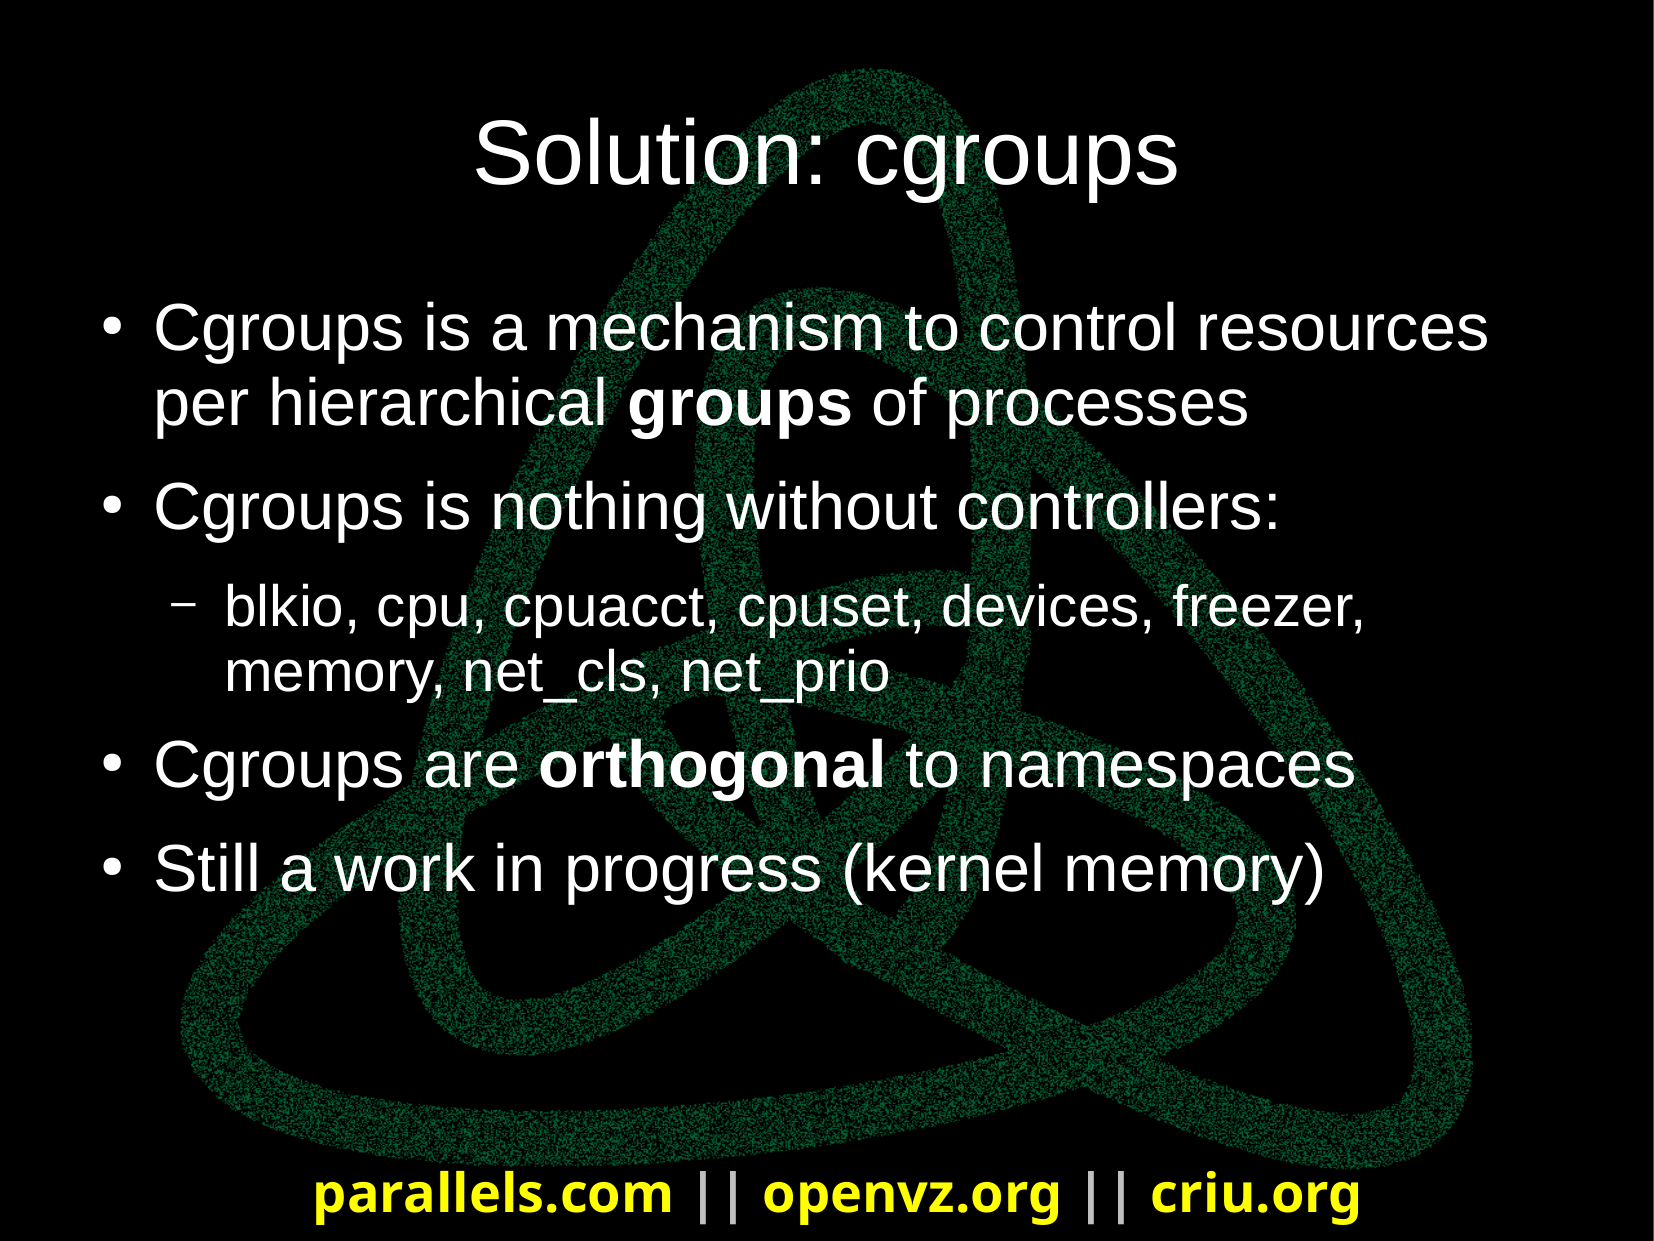

# Solution: cgroups
Cgroups is a mechanism to control resources per hierarchical groups of processes
Cgroups is nothing without controllers:
blkio, cpu, cpuacct, cpuset, devices, freezer, memory, net_cls, net_prio
Cgroups are orthogonal to namespaces
Still a work in progress (kernel memory)